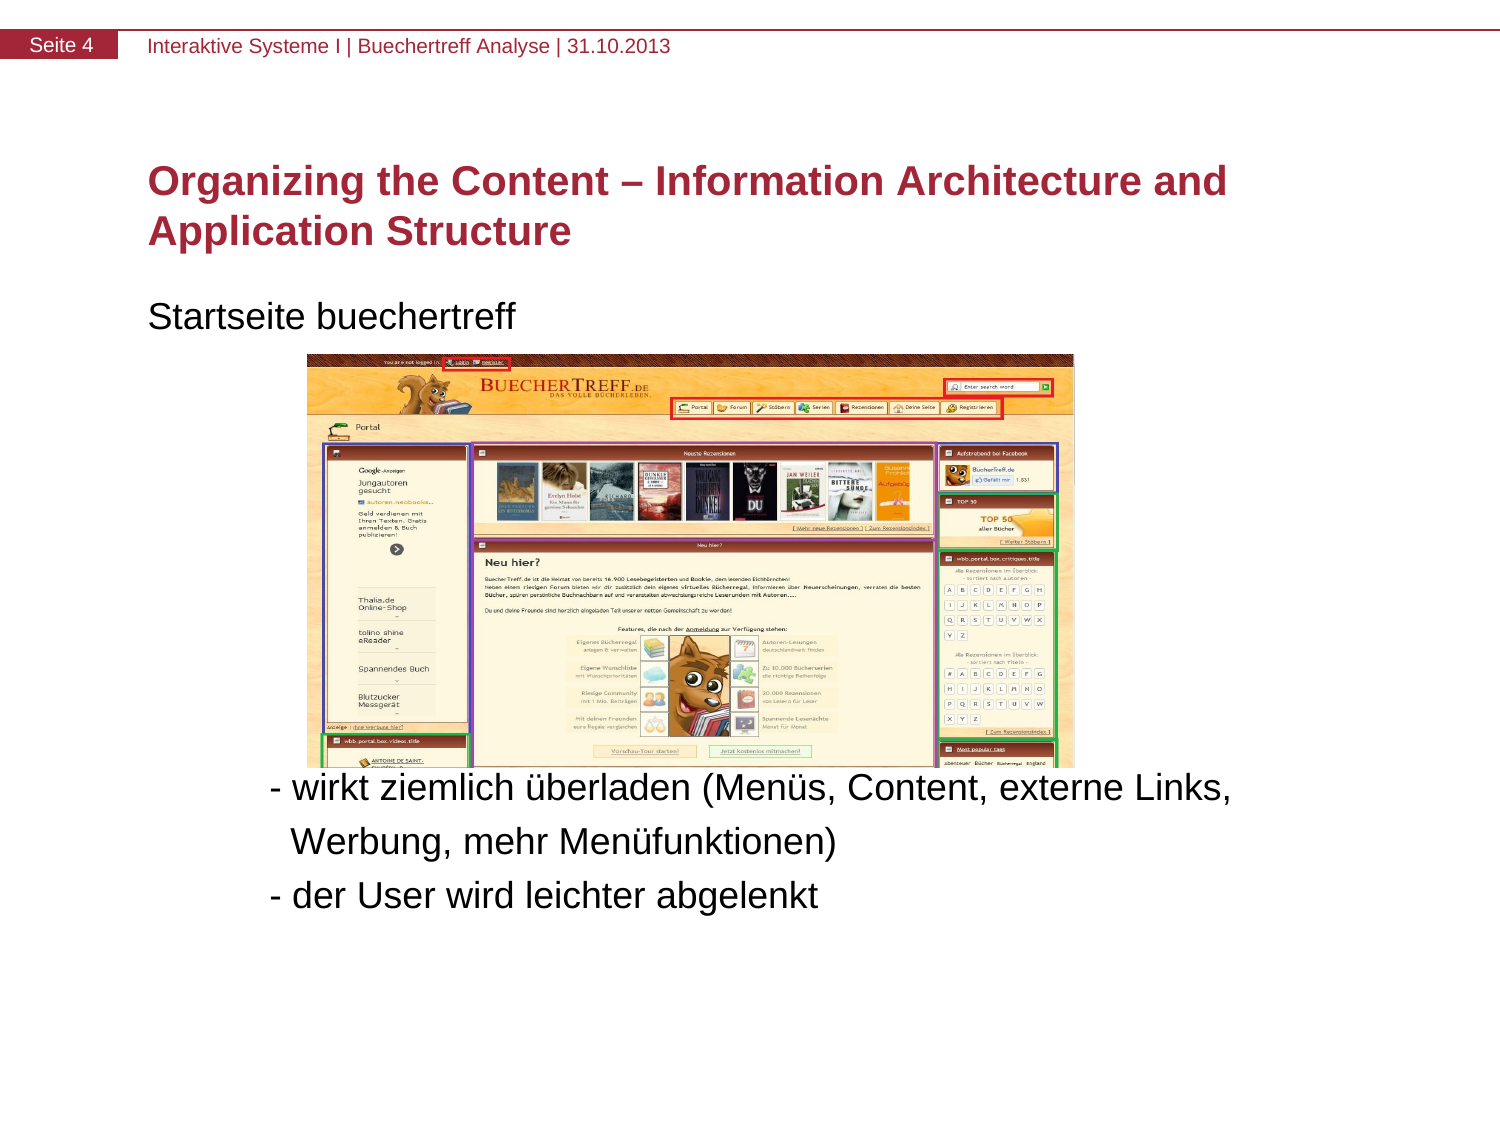

# Organizing the Content – Information Architecture and Application Structure
Startseite buechertreff
- wirkt ziemlich überladen (Menüs, Content, externe Links,
 Werbung, mehr Menüfunktionen)
- der User wird leichter abgelenkt